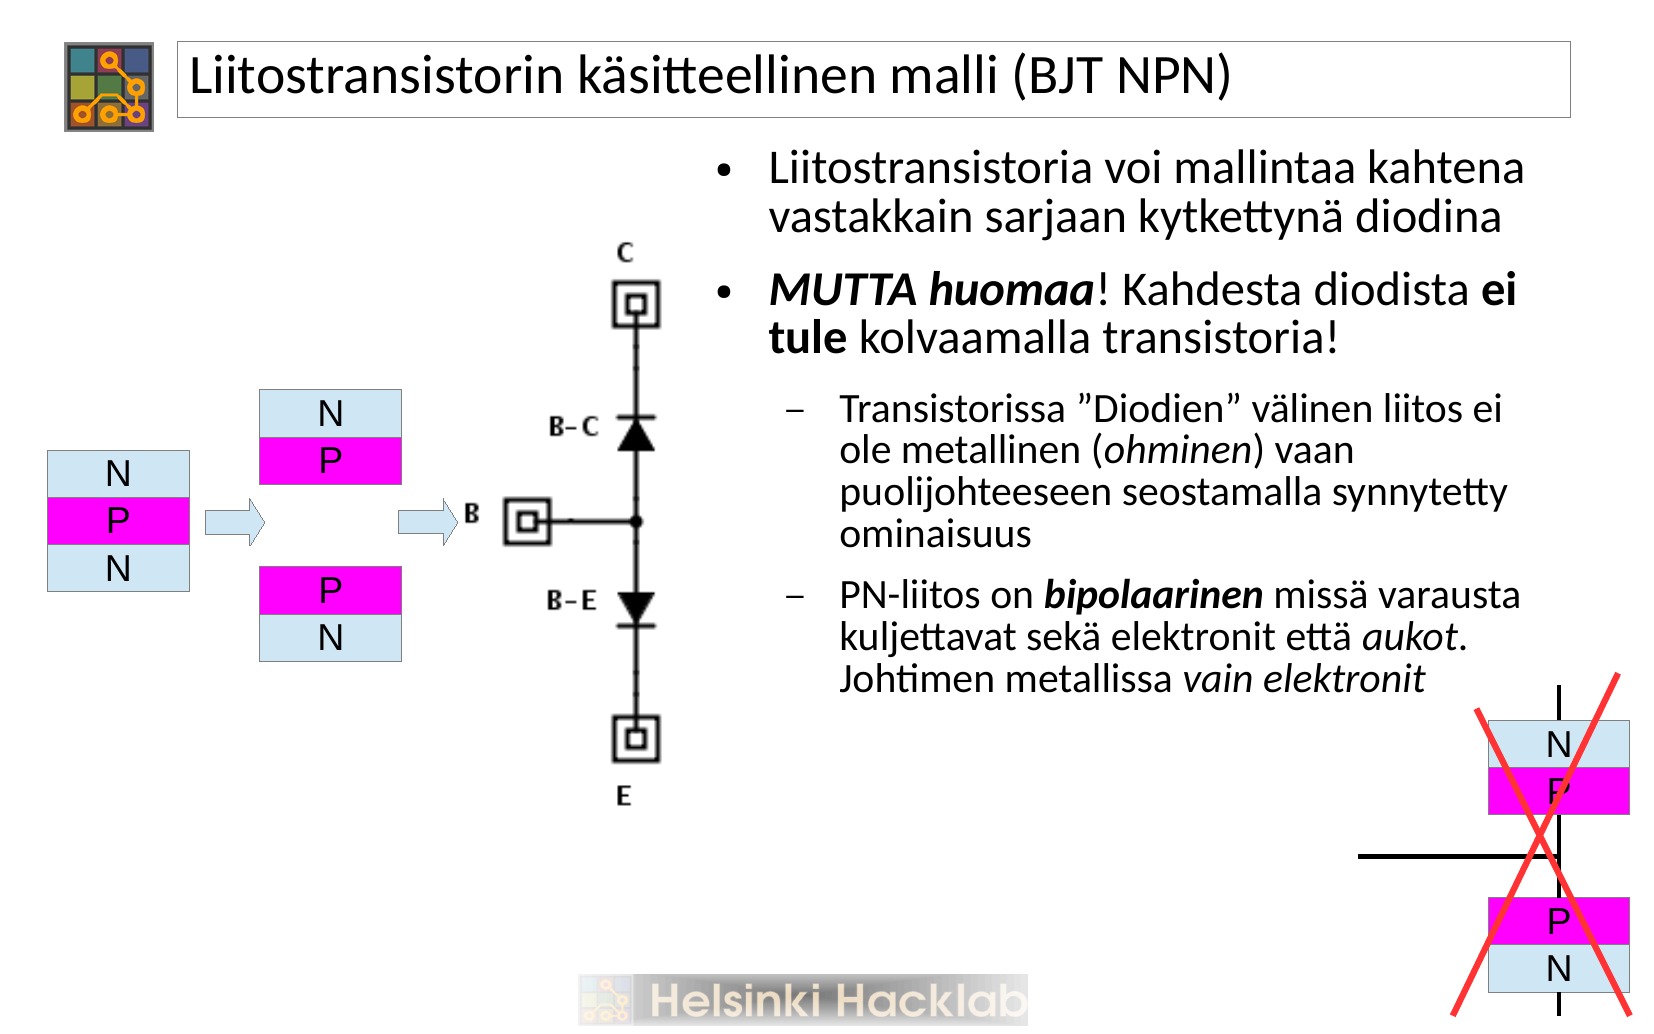

# Liitostransistorin käsitteellinen malli (BJT NPN)
Liitostransistoria voi mallintaa kahtena vastakkain sarjaan kytkettynä diodina
MUTTA huomaa! Kahdesta diodista ei tule kolvaamalla transistoria!
Transistorissa ”Diodien” välinen liitos ei ole metallinen (ohminen) vaan puolijohteeseen seostamalla synnytetty ominaisuus
PN-liitos on bipolaarinen missä varausta kuljettavat sekä elektronit että aukot. Johtimen metallissa vain elektronit
N
P
N
P
N
P
N
N
P
P
N